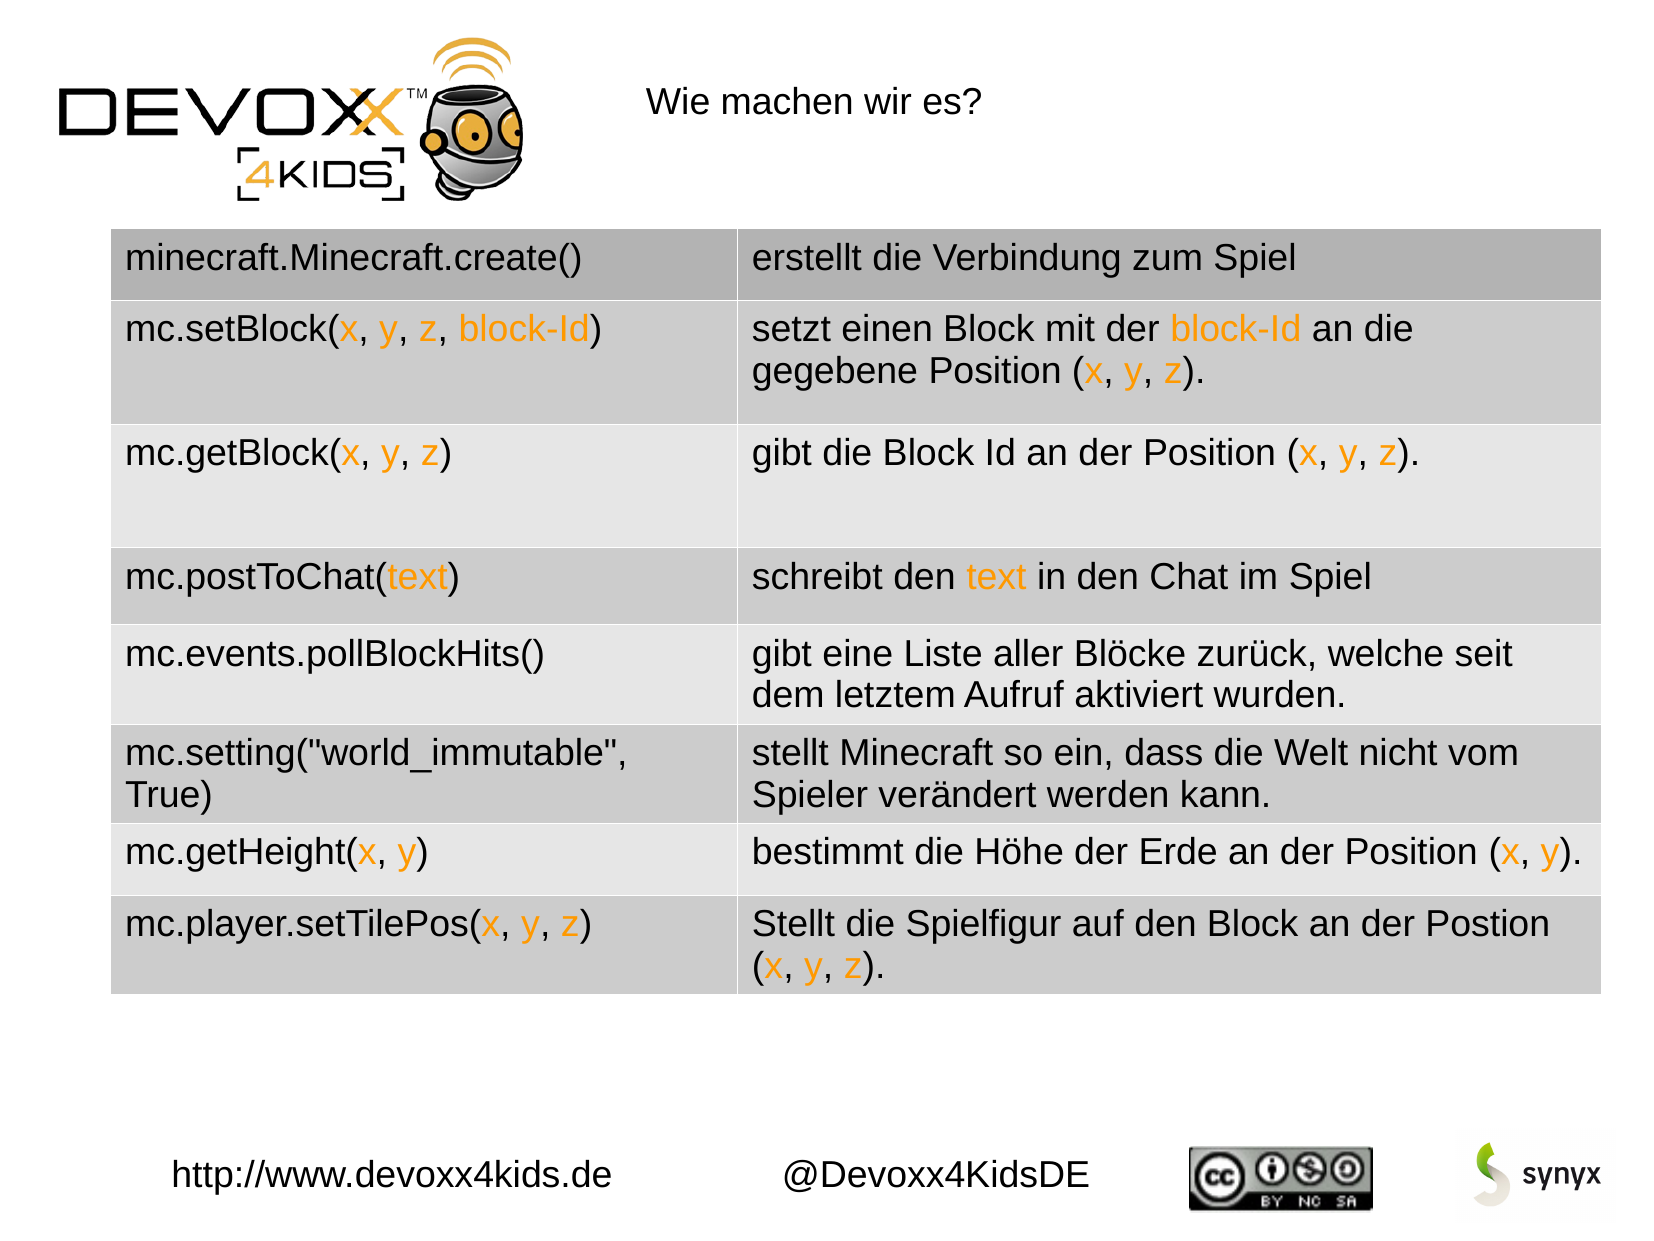

#
Wie machen wir es?
| minecraft.Minecraft.create() | erstellt die Verbindung zum Spiel |
| --- | --- |
| mc.setBlock(x, y, z, block-Id) | setzt einen Block mit der block-Id an die gegebene Position (x, y, z). |
| mc.getBlock(x, y, z) | gibt die Block Id an der Position (x, y, z). |
| mc.postToChat(text) | schreibt den text in den Chat im Spiel |
| mc.events.pollBlockHits() | gibt eine Liste aller Blöcke zurück, welche seit dem letztem Aufruf aktiviert wurden. |
| mc.setting("world\_immutable", True) | stellt Minecraft so ein, dass die Welt nicht vom Spieler verändert werden kann. |
| mc.getHeight(x, y) | bestimmt die Höhe der Erde an der Position (x, y). |
| mc.player.setTilePos(x, y, z) | Stellt die Spielfigur auf den Block an der Postion (x, y, z). |